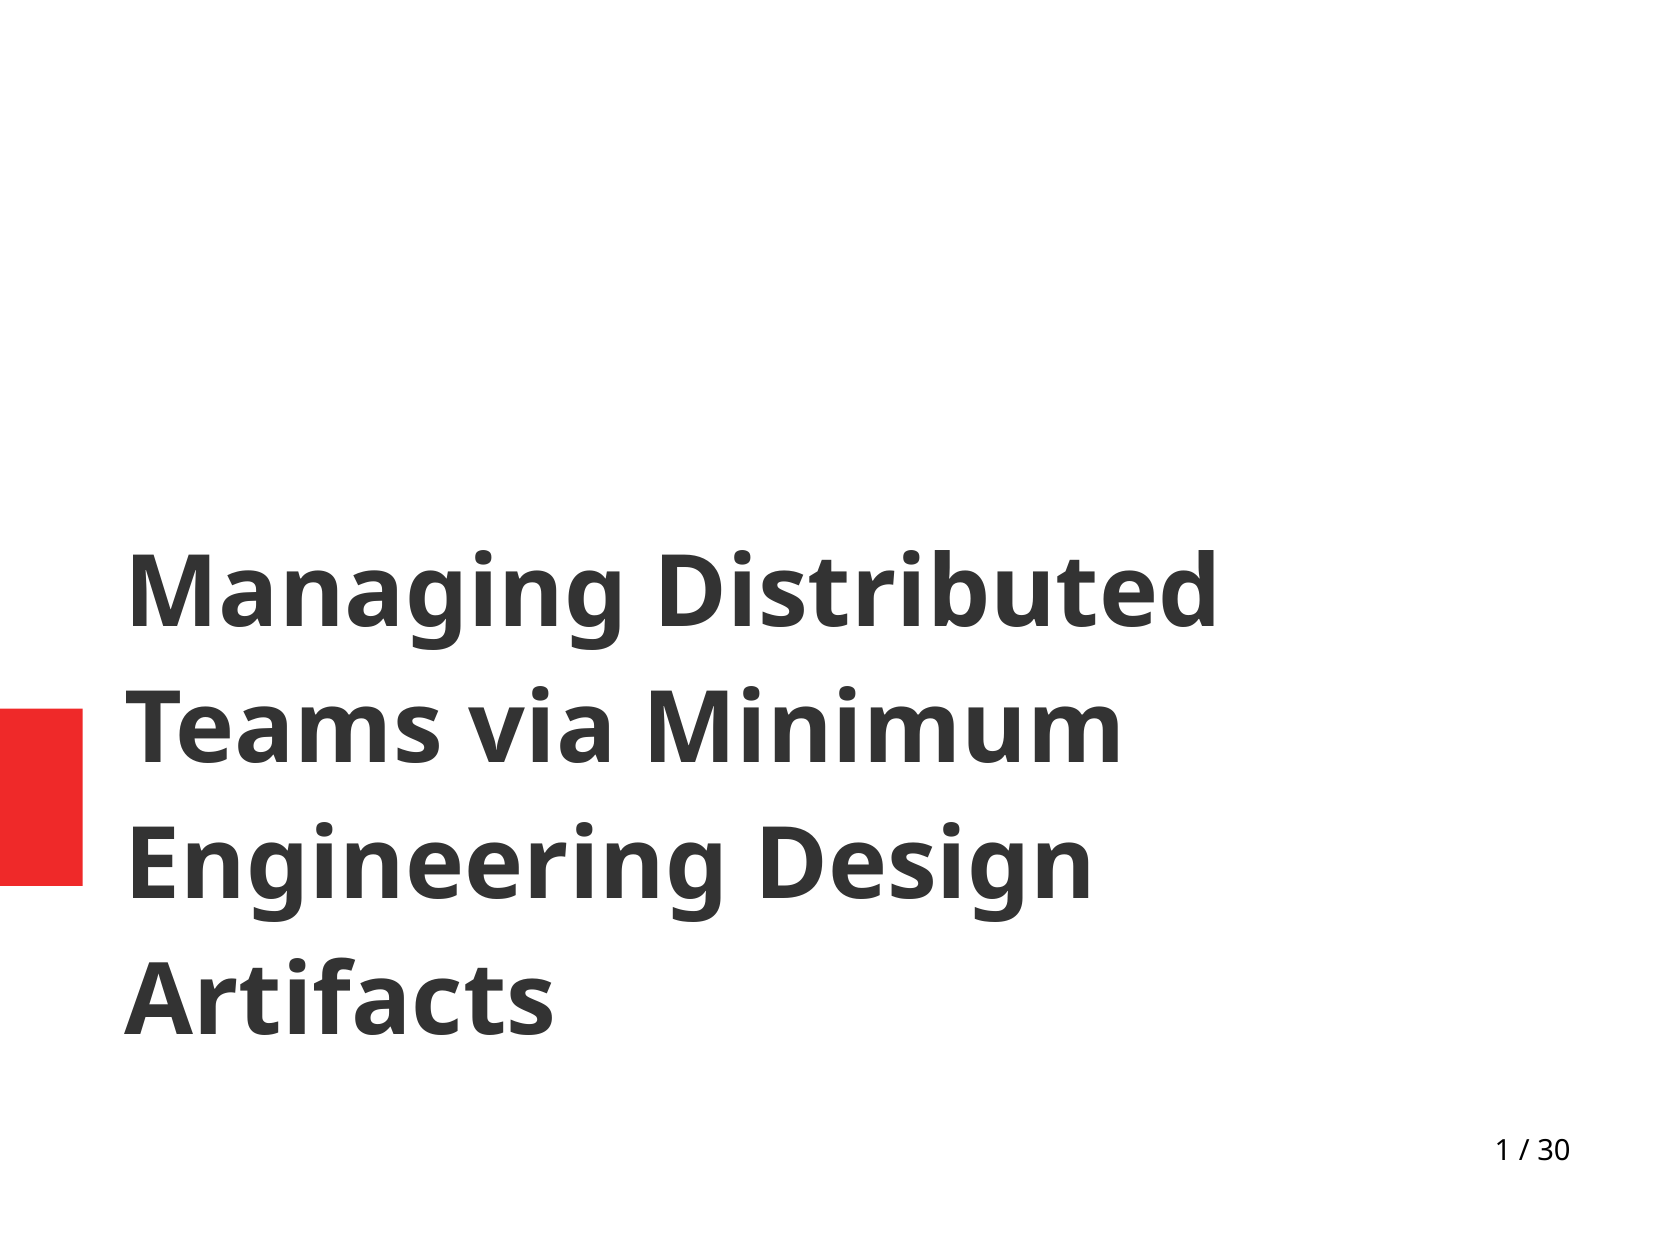

# Managing Distributed Teams via Minimum Engineering Design Artifacts
1